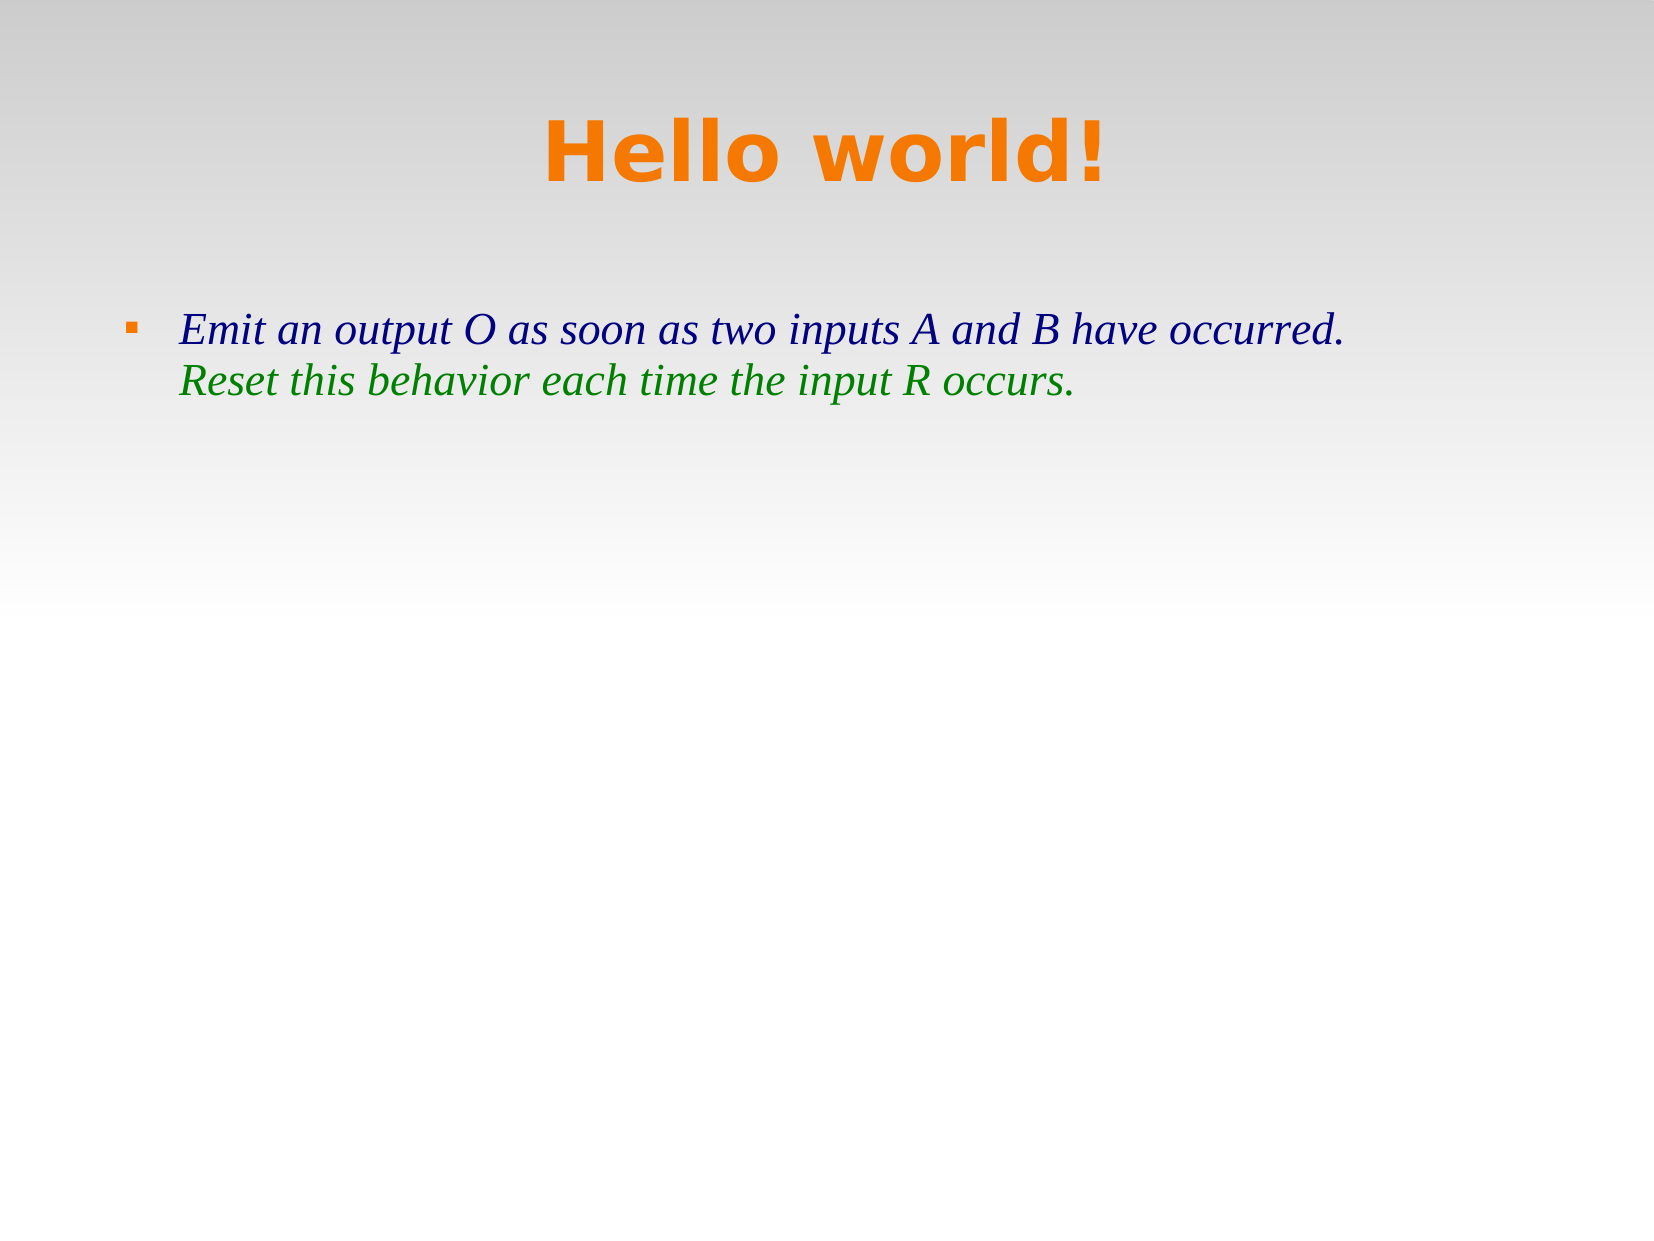

Hello world!
# Emit an output O as soon as two inputs A and B have occurred. Reset this behavior each time the input R occurs.